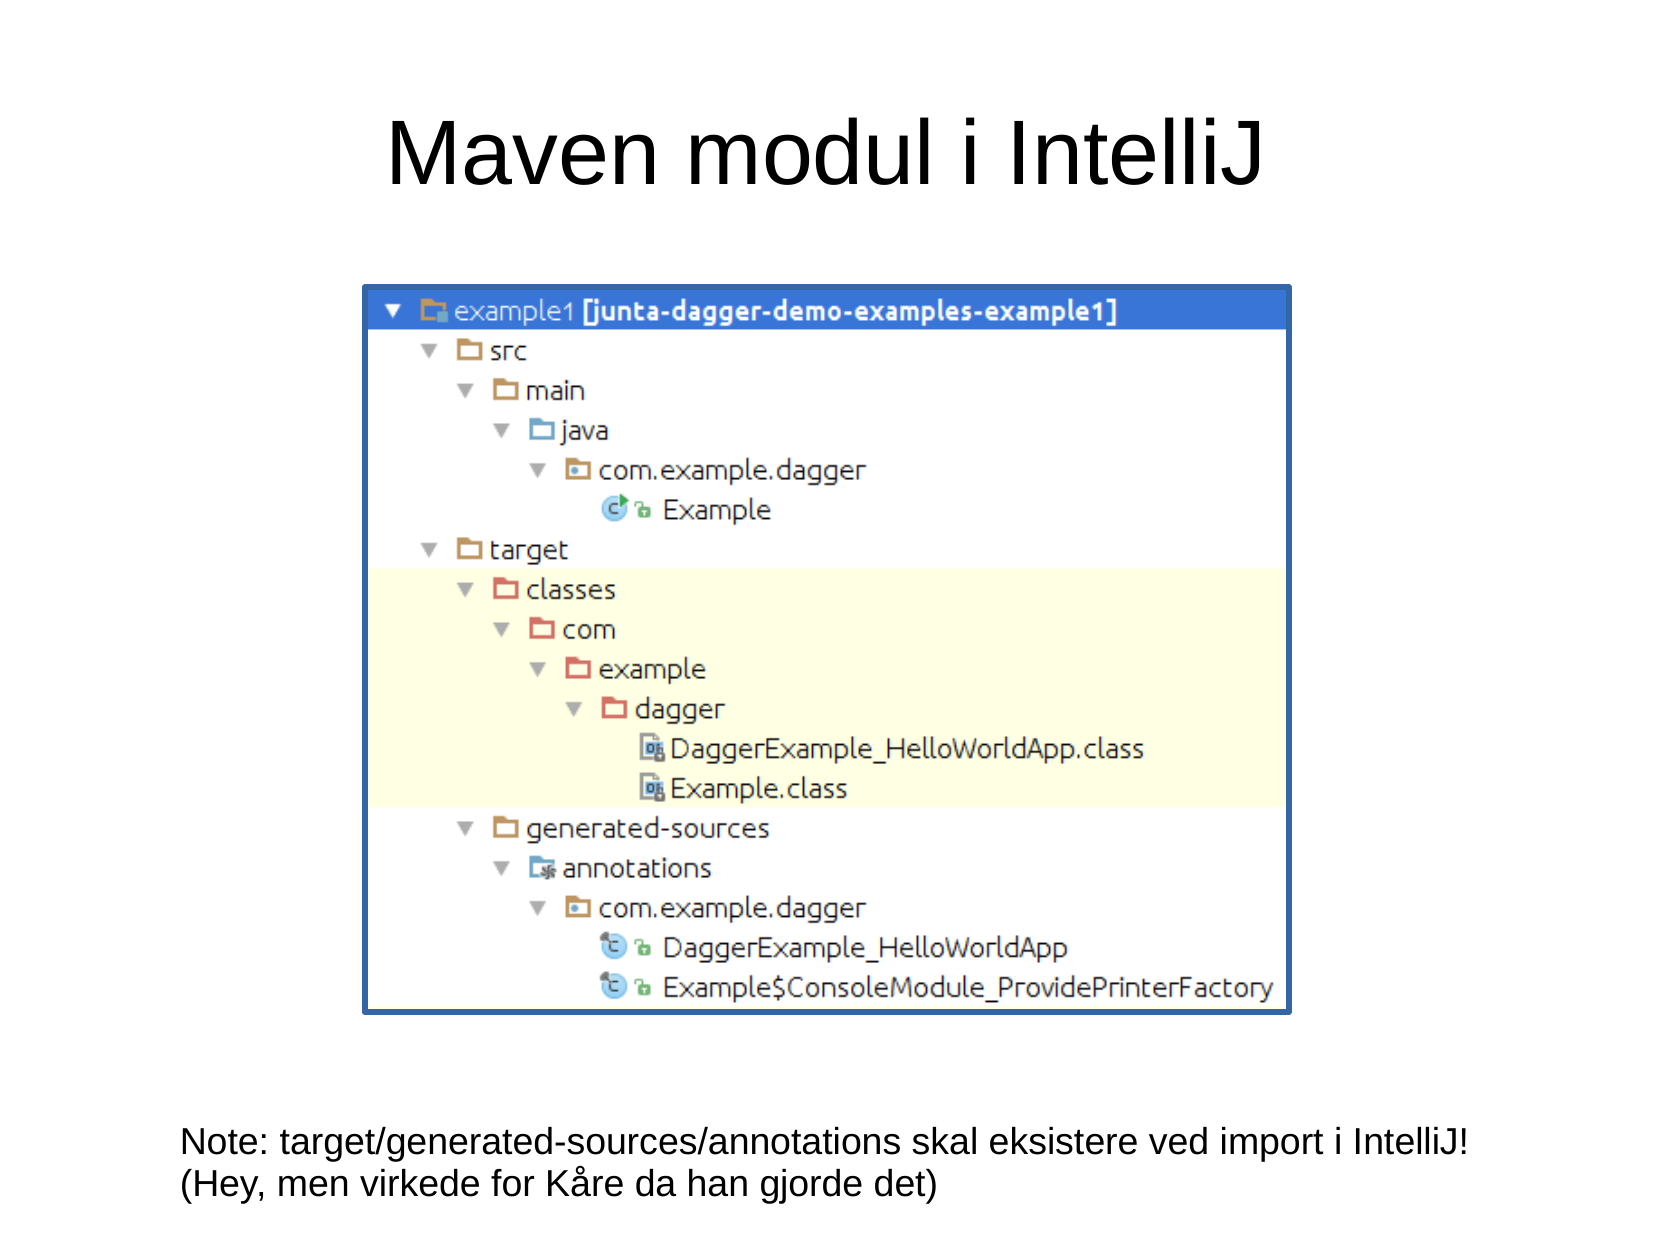

# Maven modul i IntelliJ
Note: target/generated-sources/annotations skal eksistere ved import i IntelliJ! (Hey, men virkede for Kåre da han gjorde det)